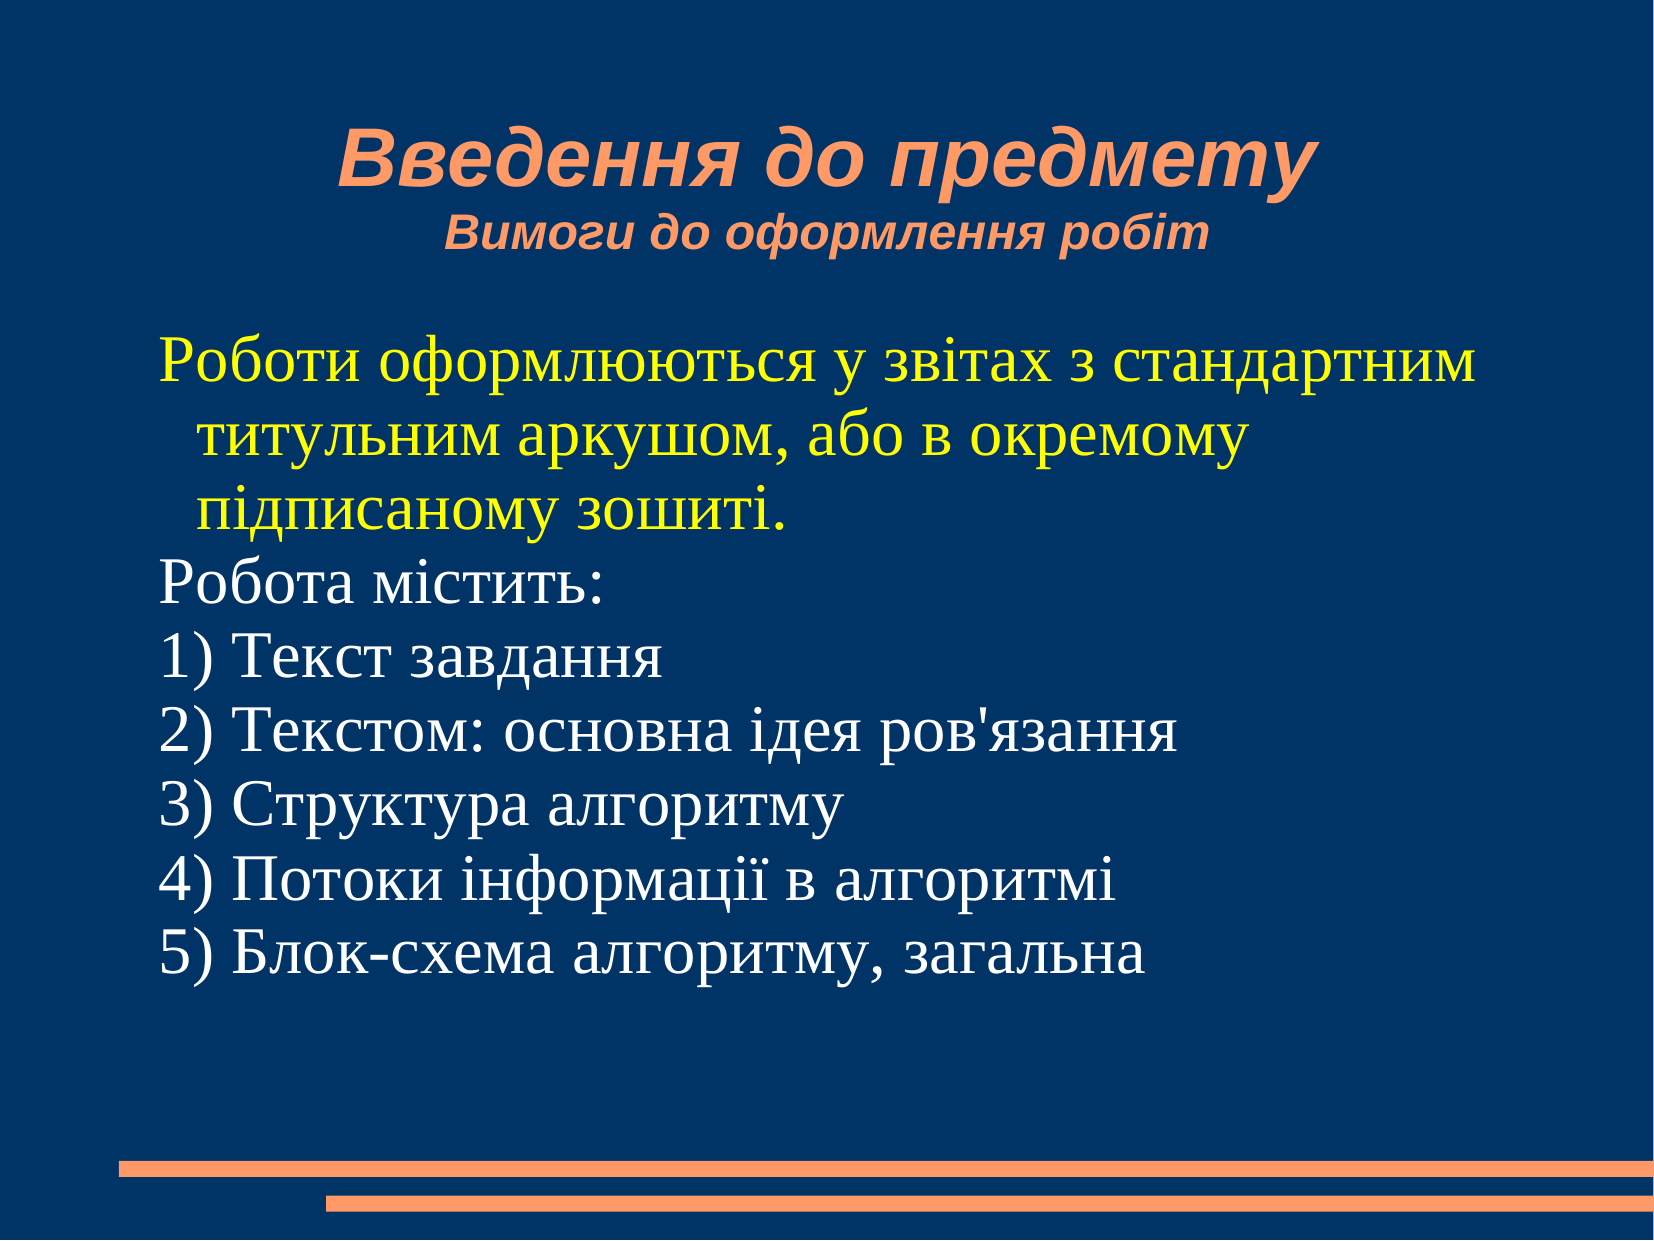

Введення до предмету
Вимоги до оформлення робіт
# Роботи оформлюються у звітах з стандартним титульним аркушом, або в окремому підписаному зошиті.
Робота містить:
1) Текст завдання
2) Текстом: основна ідея ров'язання
3) Структура алгоритму
4) Потоки інформації в алгоритмі
5) Блок-схема алгоритму, загальна